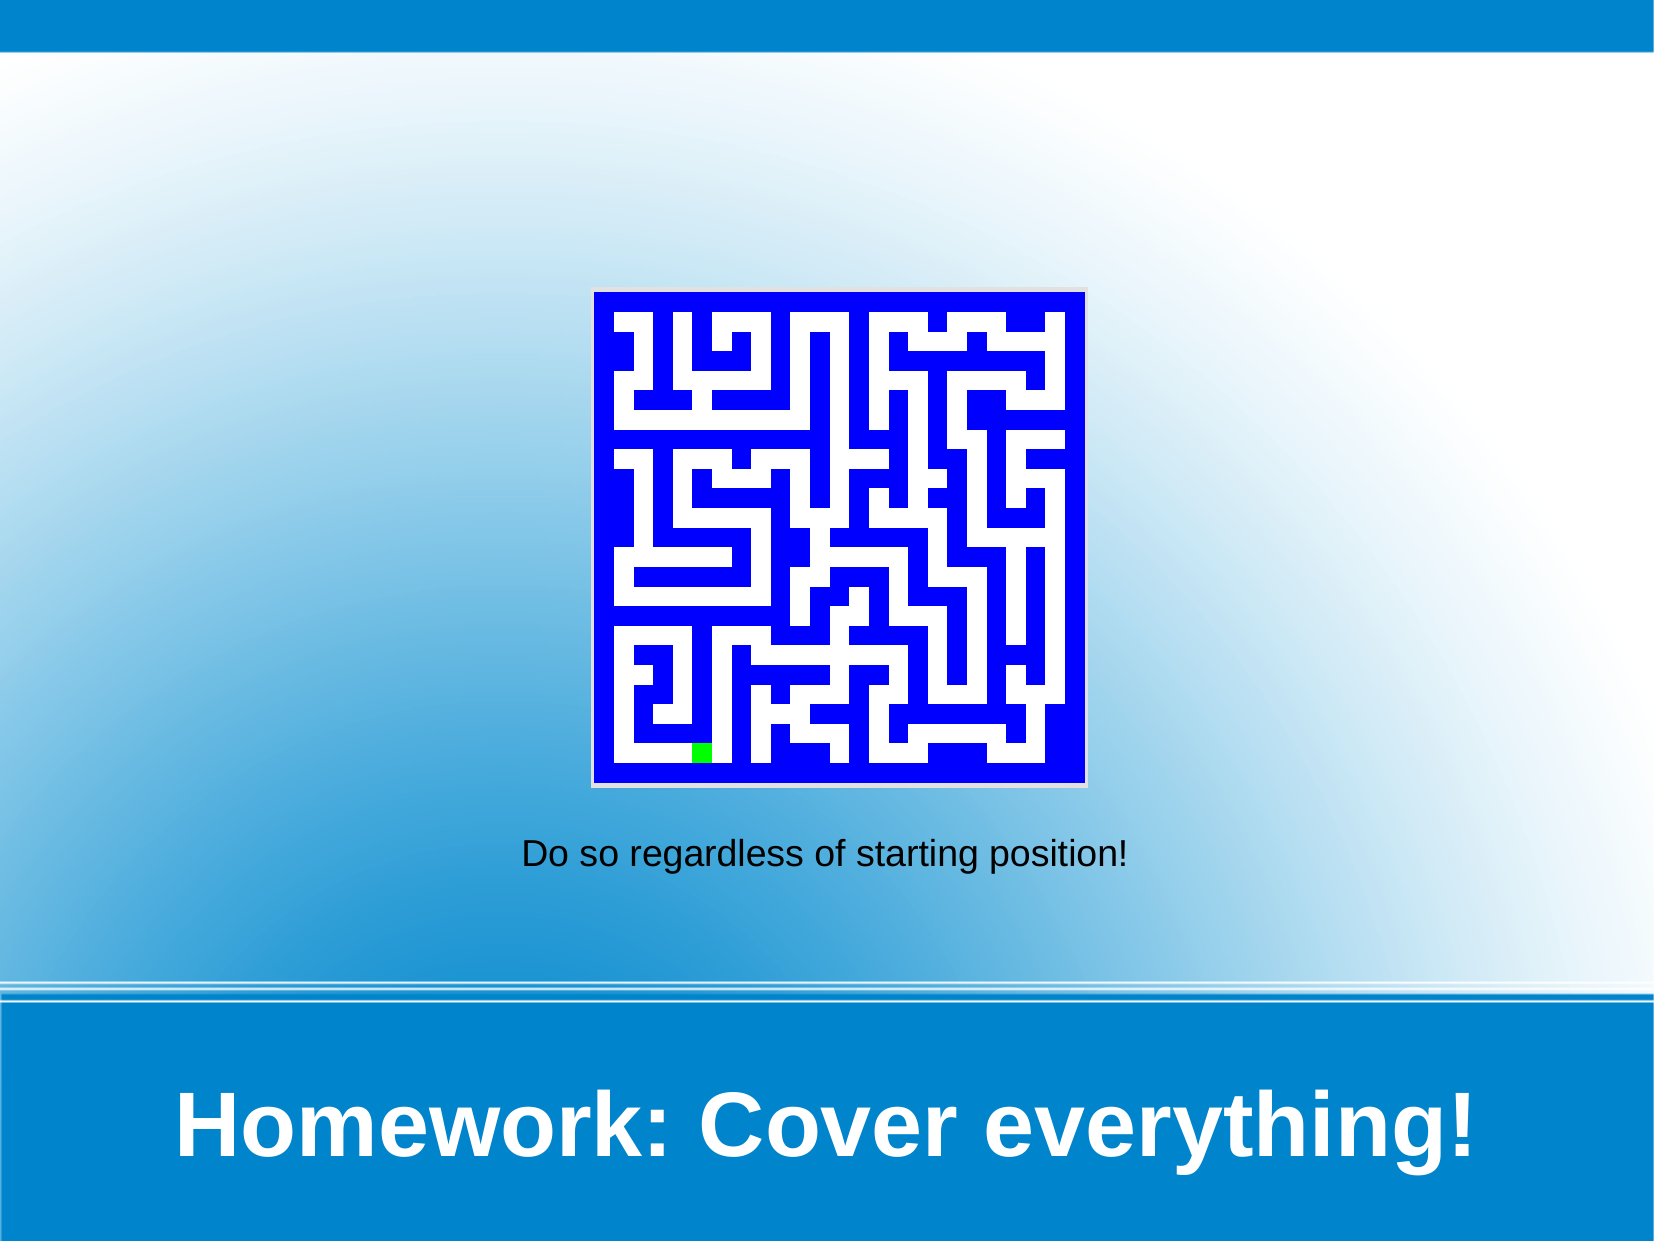

Do so regardless of starting position!
# Homework: Cover everything!